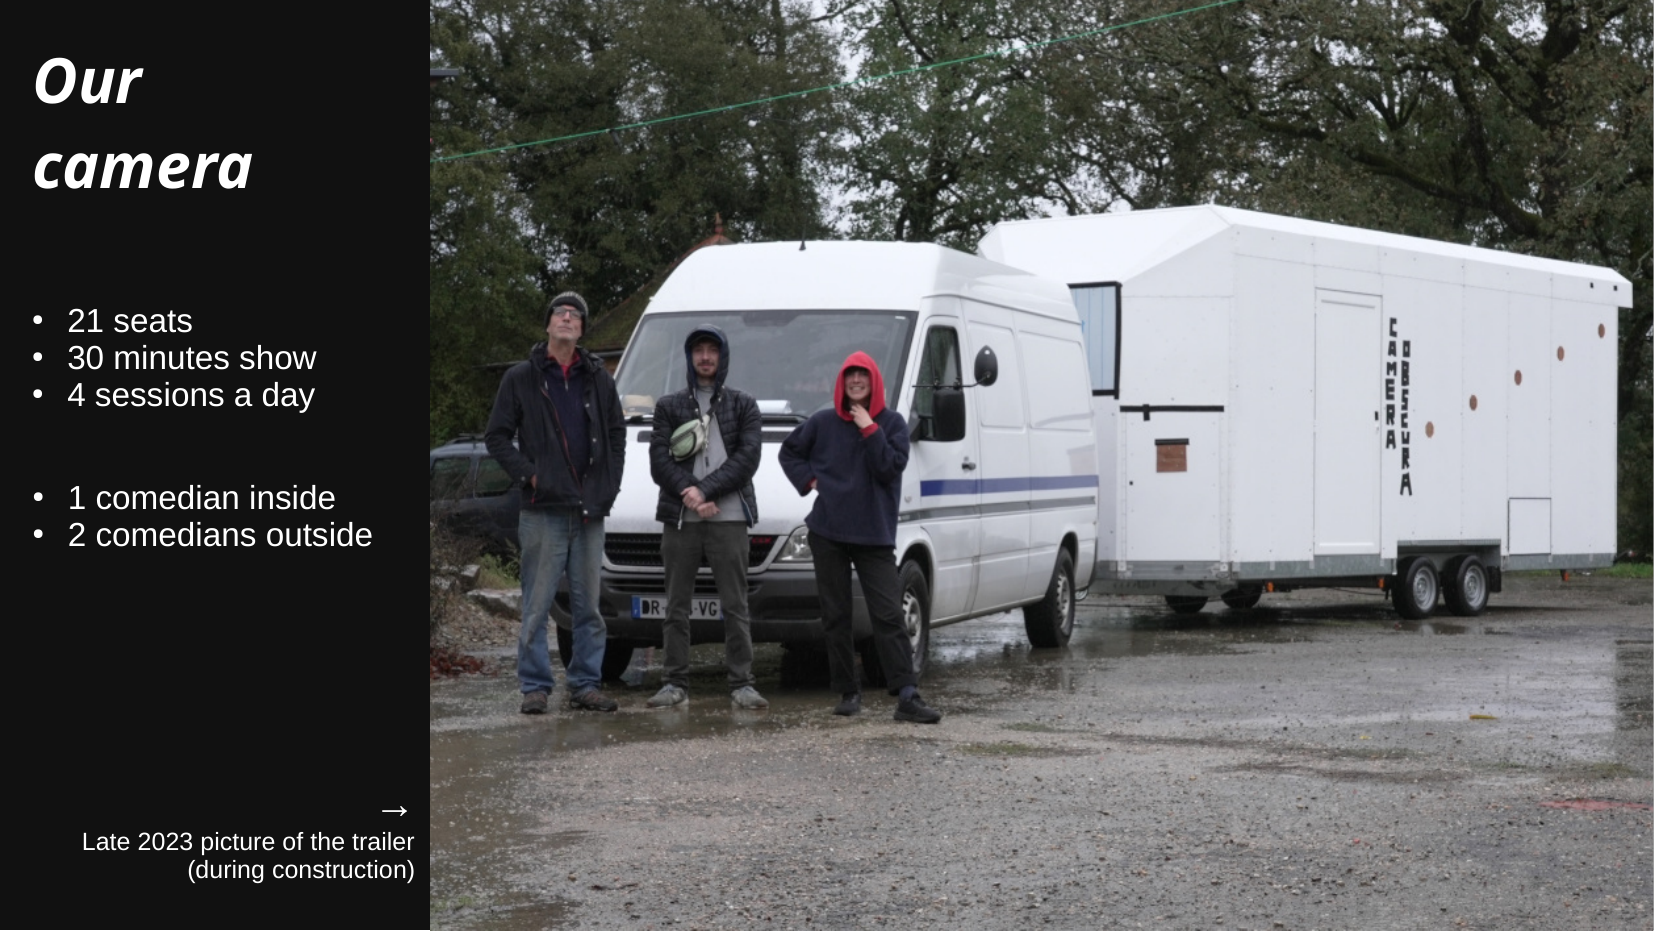

Our
camera
21 seats
30 minutes show
4 sessions a day
1 comedian inside
2 comedians outside
→
Late 2023 picture of the trailer (during construction)